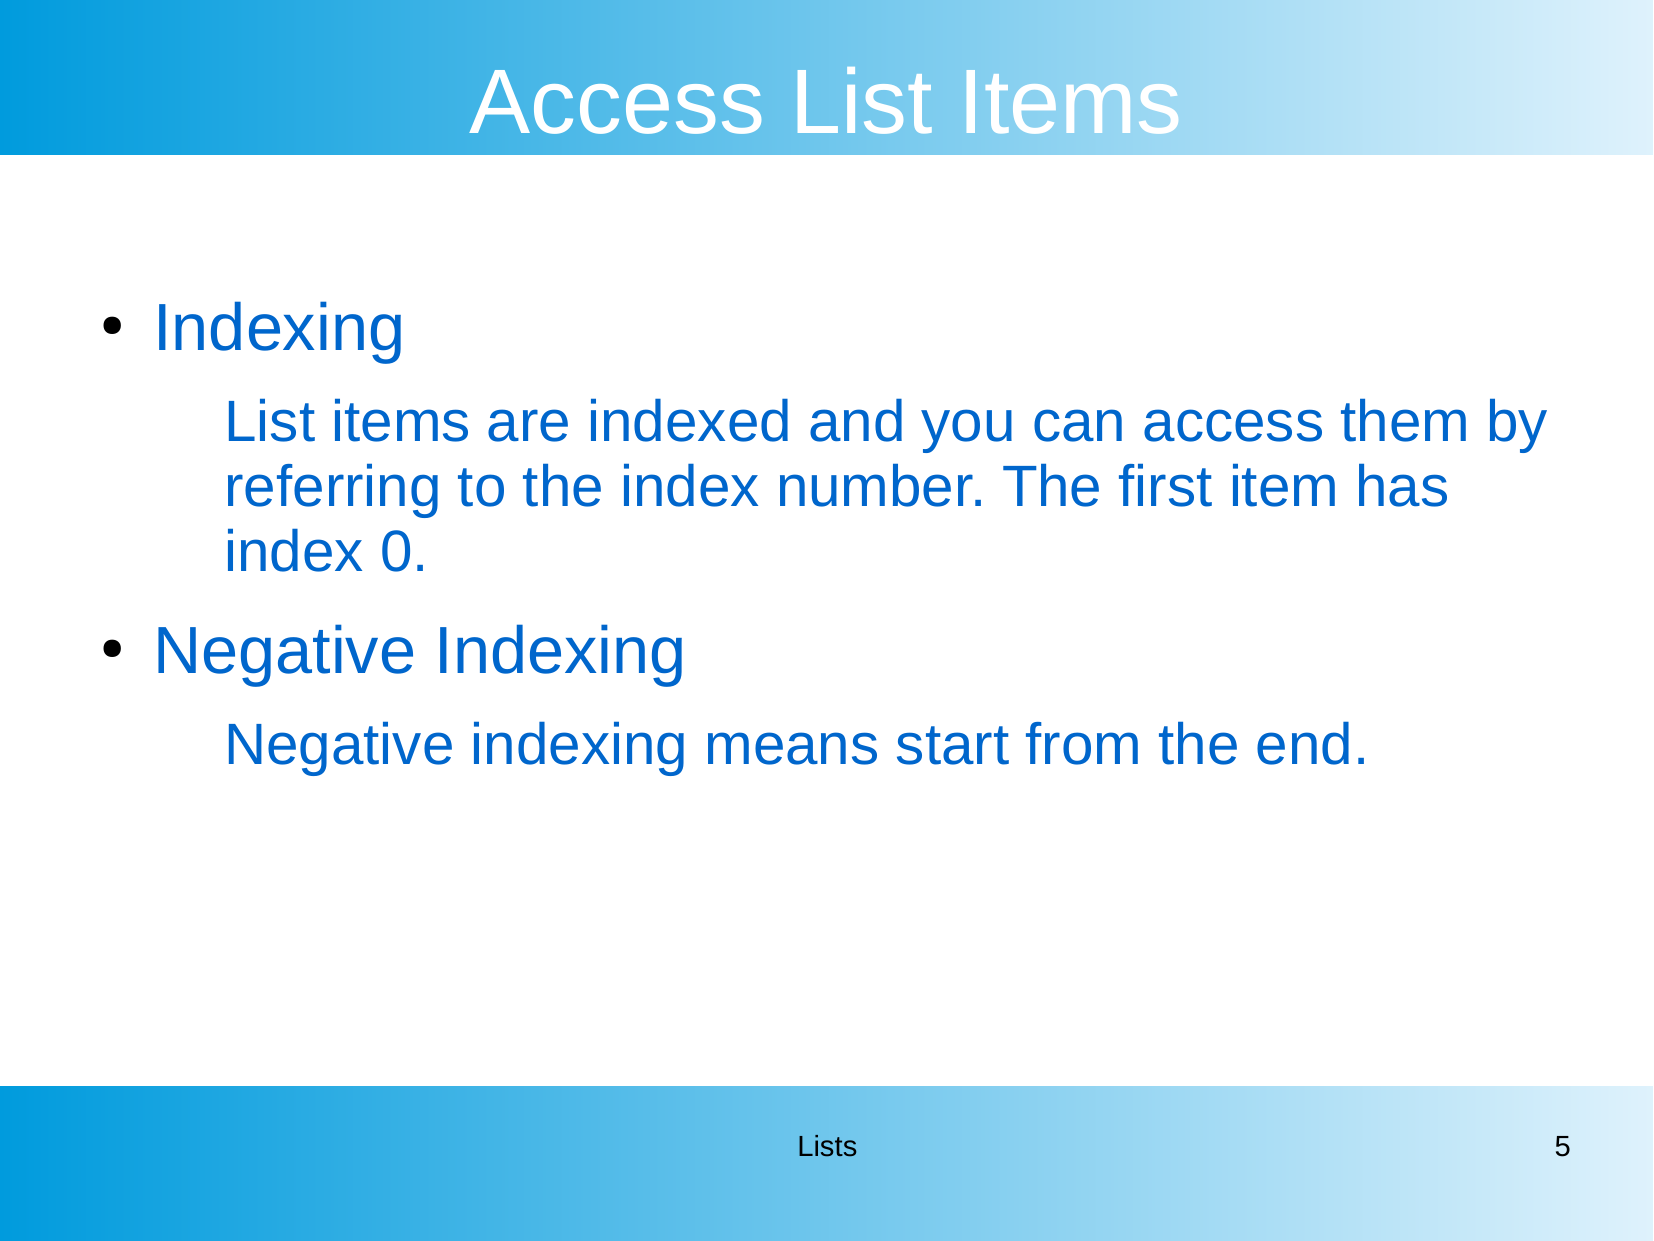

# Access List Items
Indexing
List items are indexed and you can access them by referring to the index number. The first item has index 0.
Negative Indexing
Negative indexing means start from the end.
Lists
5